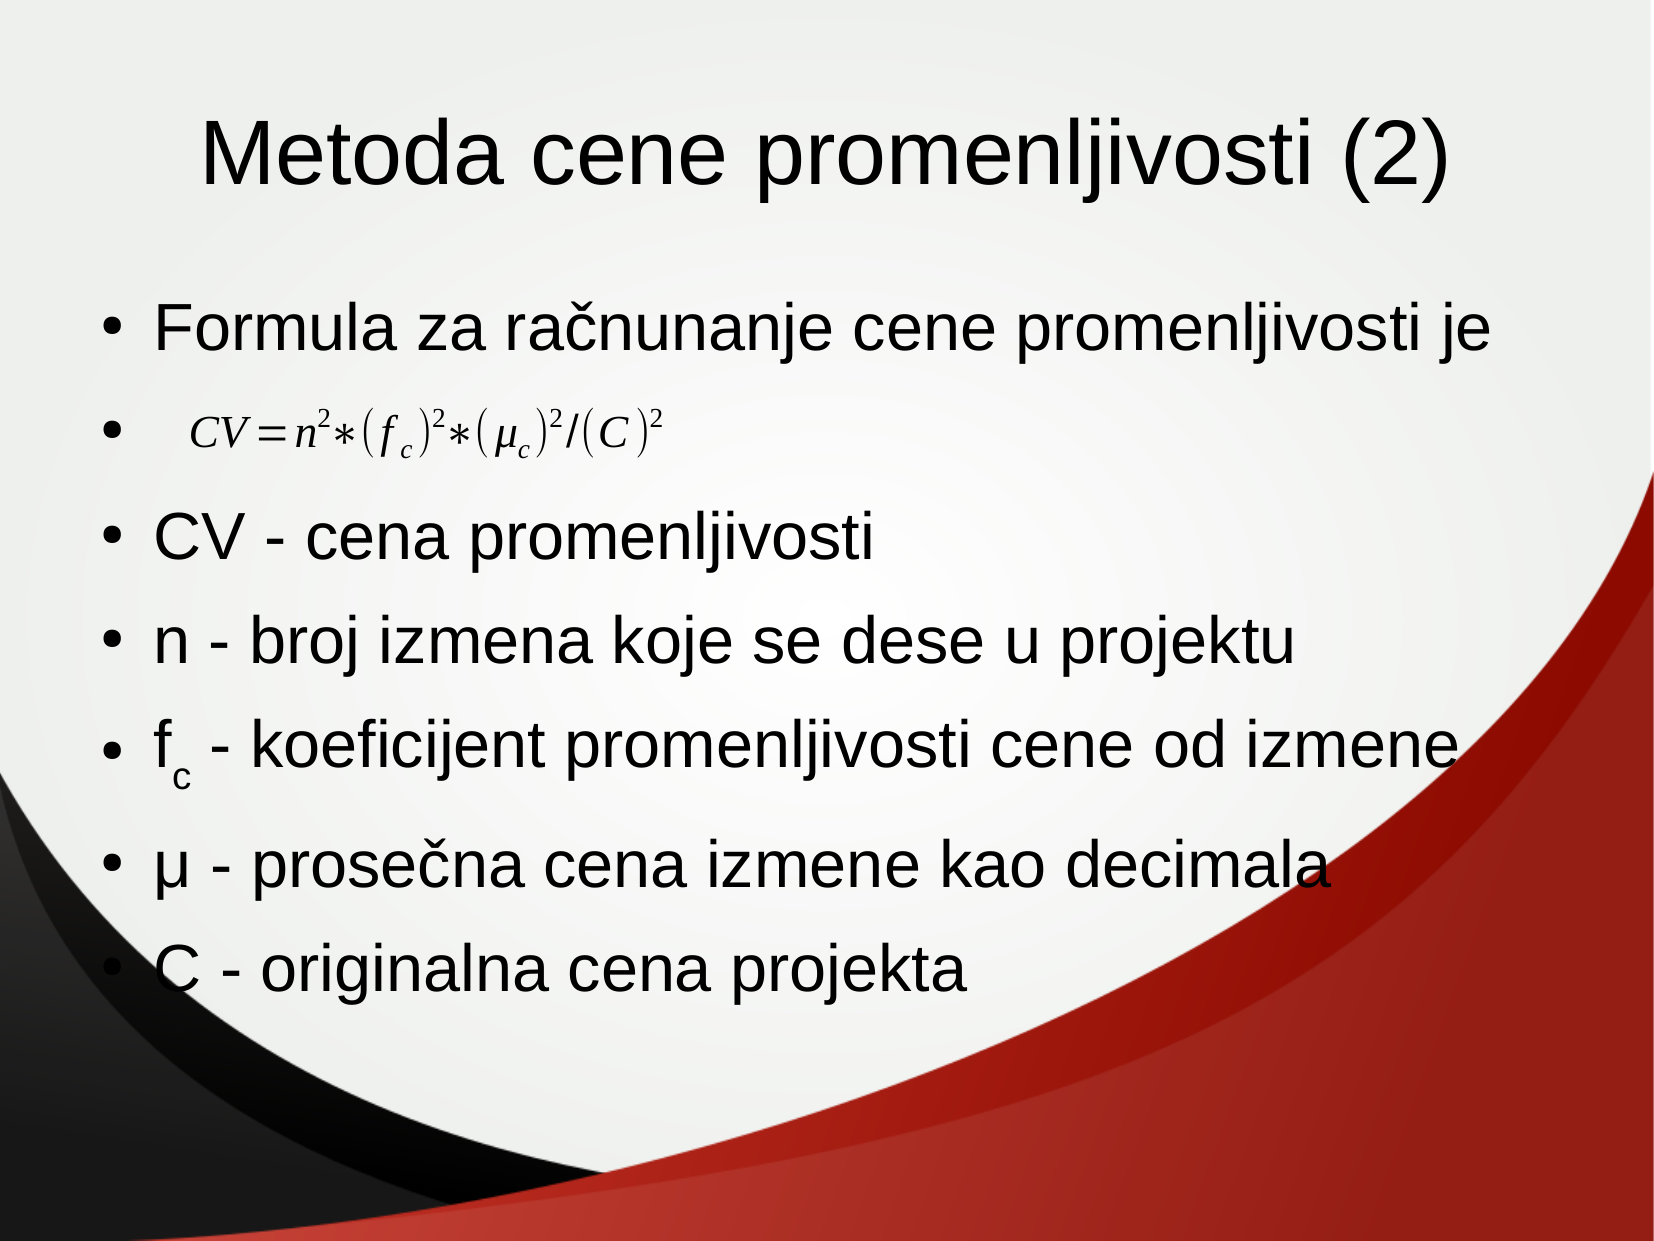

# Metoda cene promenljivosti (2)
Formula za račnunanje cene promenljivosti je
CV - cena promenljivosti
n - broj izmena koje se dese u projektu
fc - koeficijent promenljivosti cene od izmene
μ - prosečna cena izmene kao decimala
C - originalna cena projekta